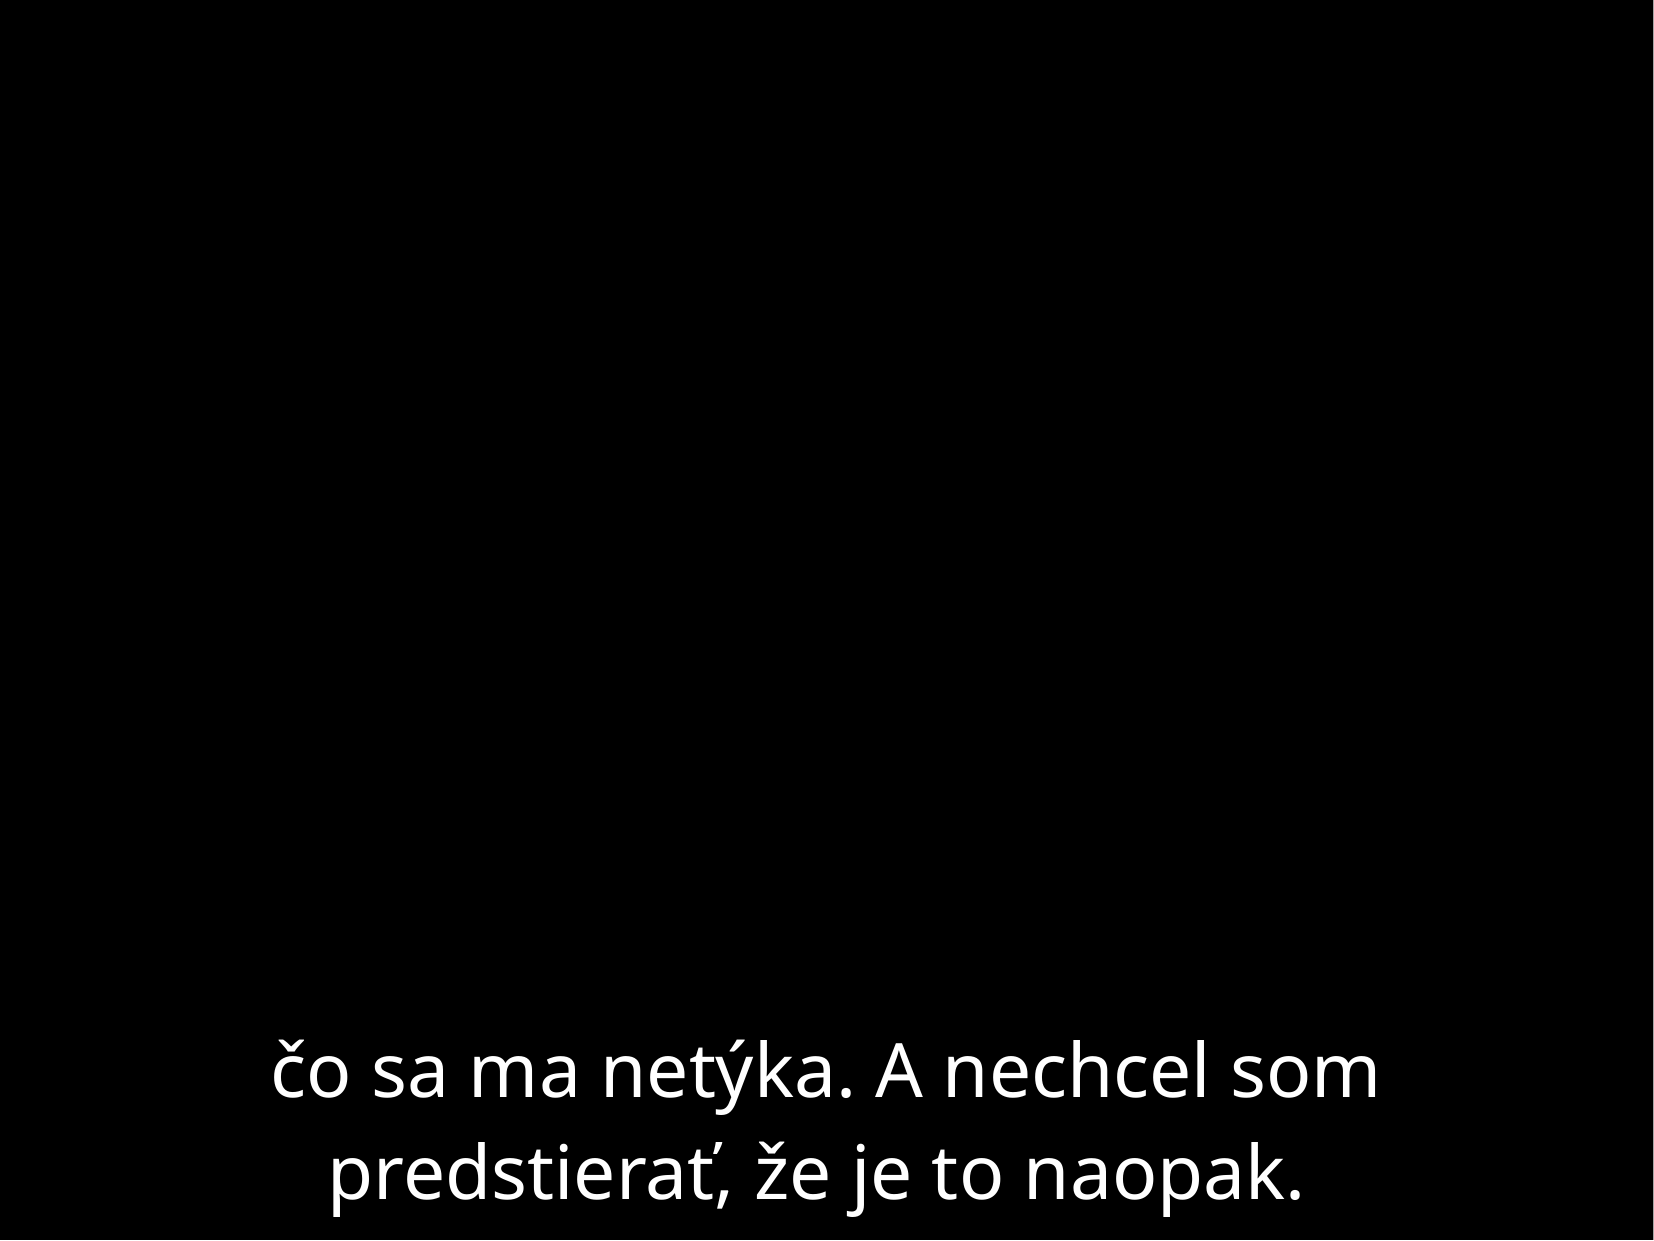

# čo sa ma netýka. A nechcel som predstierať, že je to naopak.